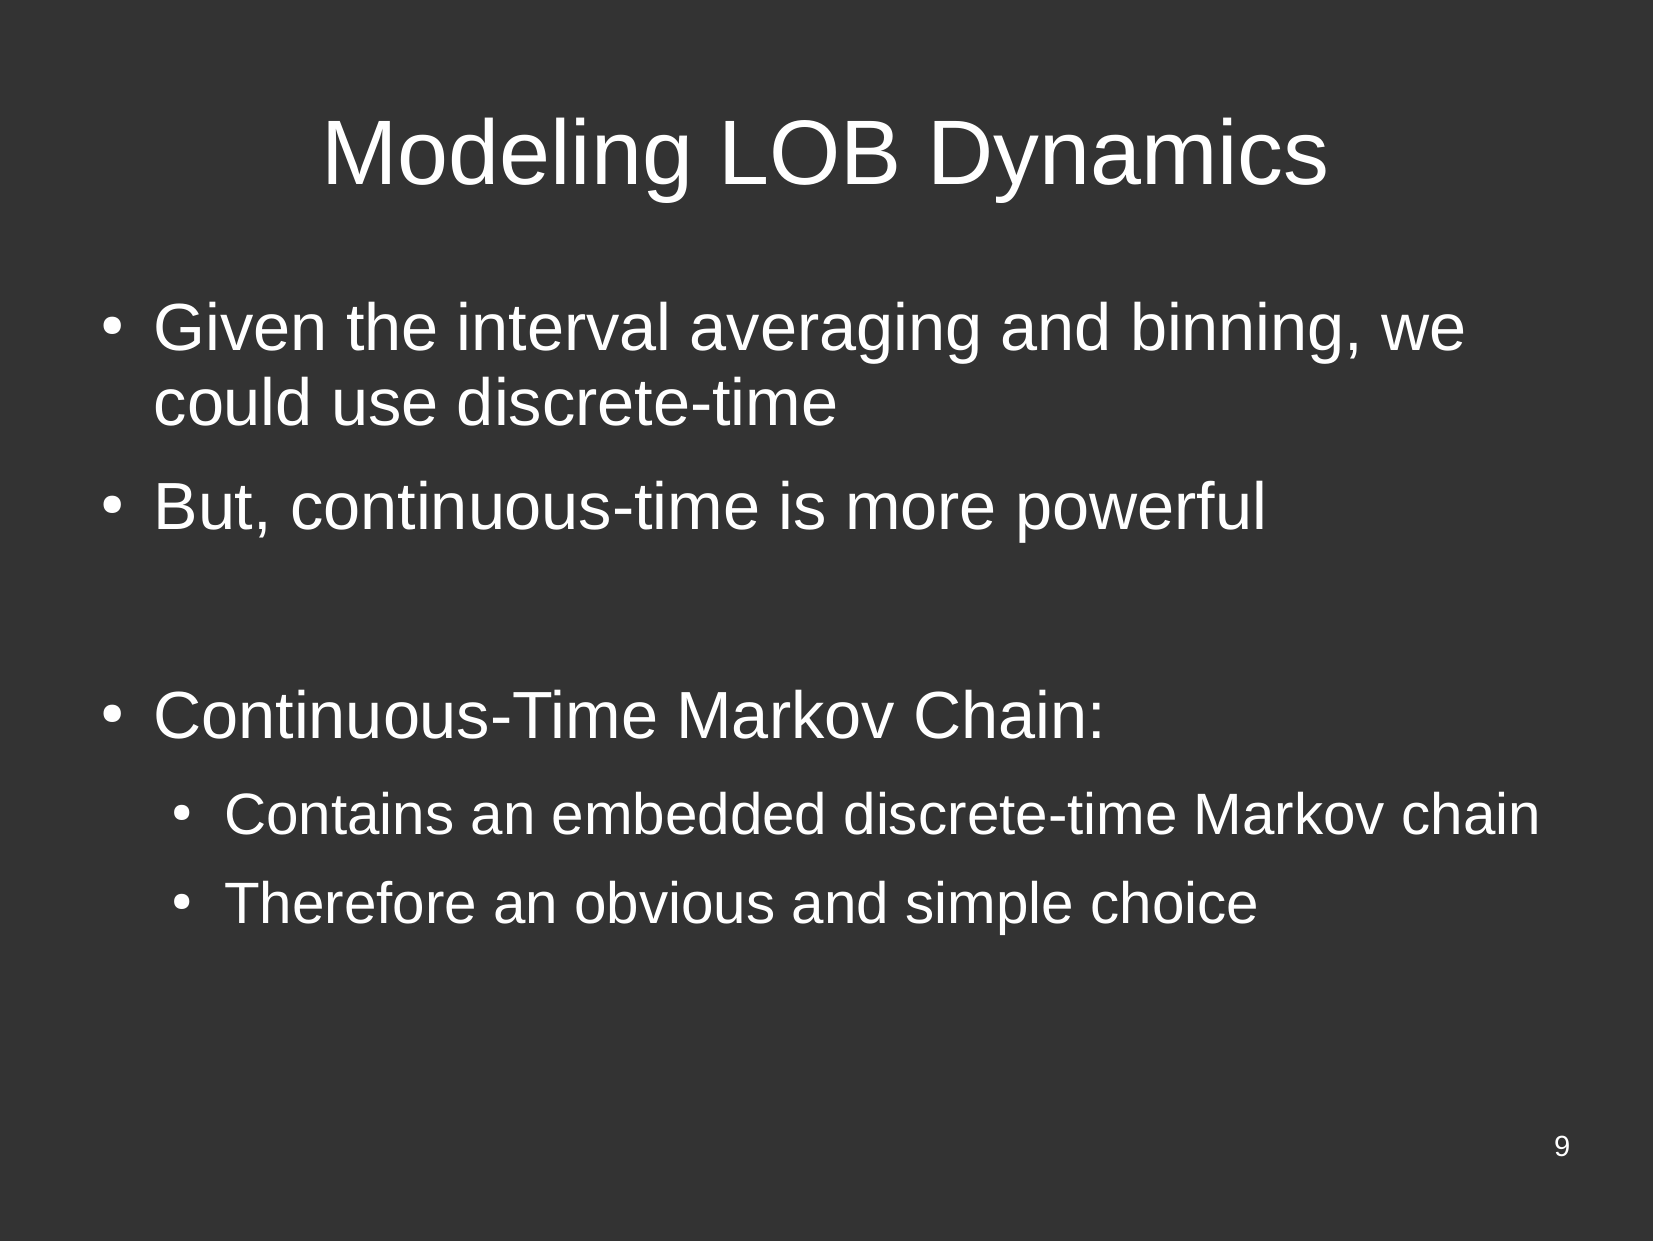

# Modeling LOB Dynamics
Given the interval averaging and binning, we could use discrete-time
But, continuous-time is more powerful
Continuous-Time Markov Chain:
Contains an embedded discrete-time Markov chain
Therefore an obvious and simple choice
9